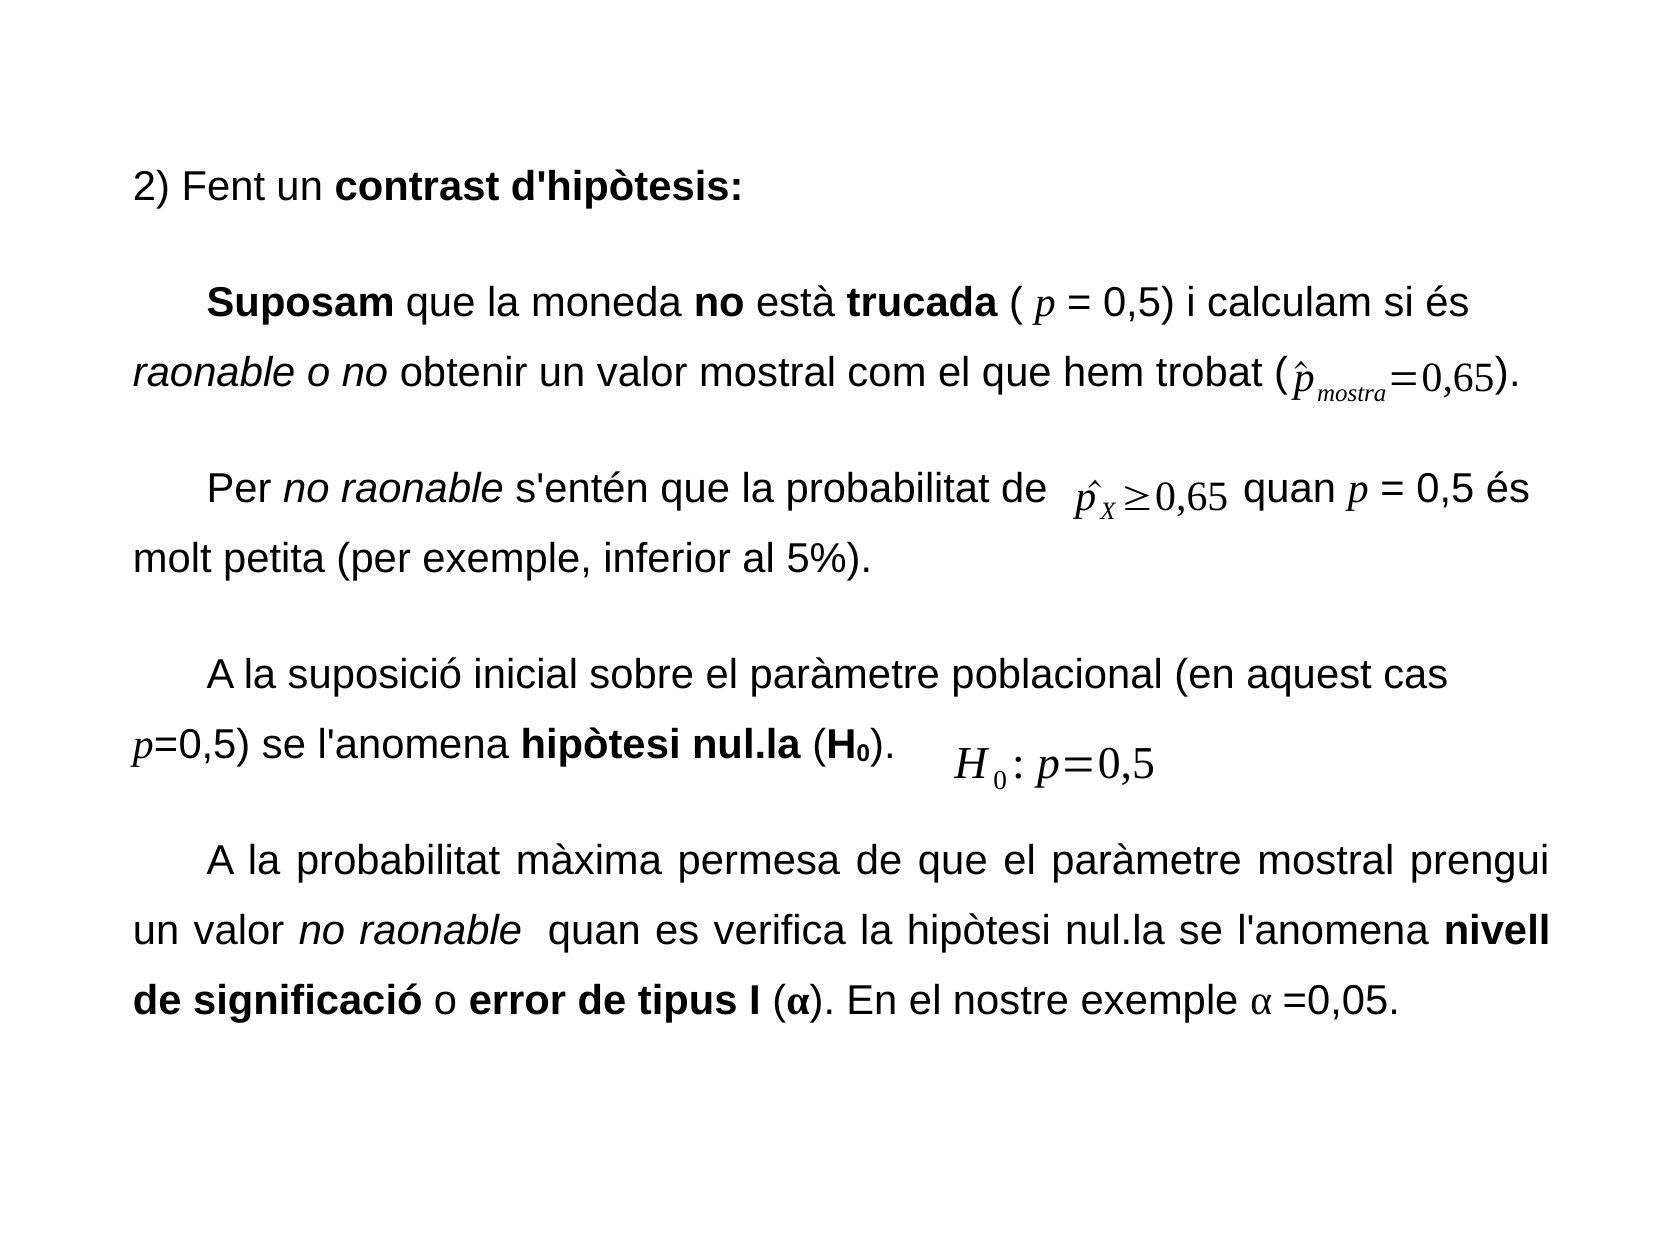

2) Fent un contrast d'hipòtesis:
	Suposam que la moneda no està trucada ( p = 0,5) i calculam si és raonable o no obtenir un valor mostral com el que hem trobat ( ).
	Per no raonable s'entén que la probabilitat de quan p = 0,5 és molt petita (per exemple, inferior al 5%).
	A la suposició inicial sobre el paràmetre poblacional (en aquest cas p=0,5) se l'anomena hipòtesi nul.la (H0).
	A la probabilitat màxima permesa de que el paràmetre mostral prengui un valor no raonable  quan es verifica la hipòtesi nul.la se l'anomena nivell de significació o error de tipus I (α). En el nostre exemple α =0,05.